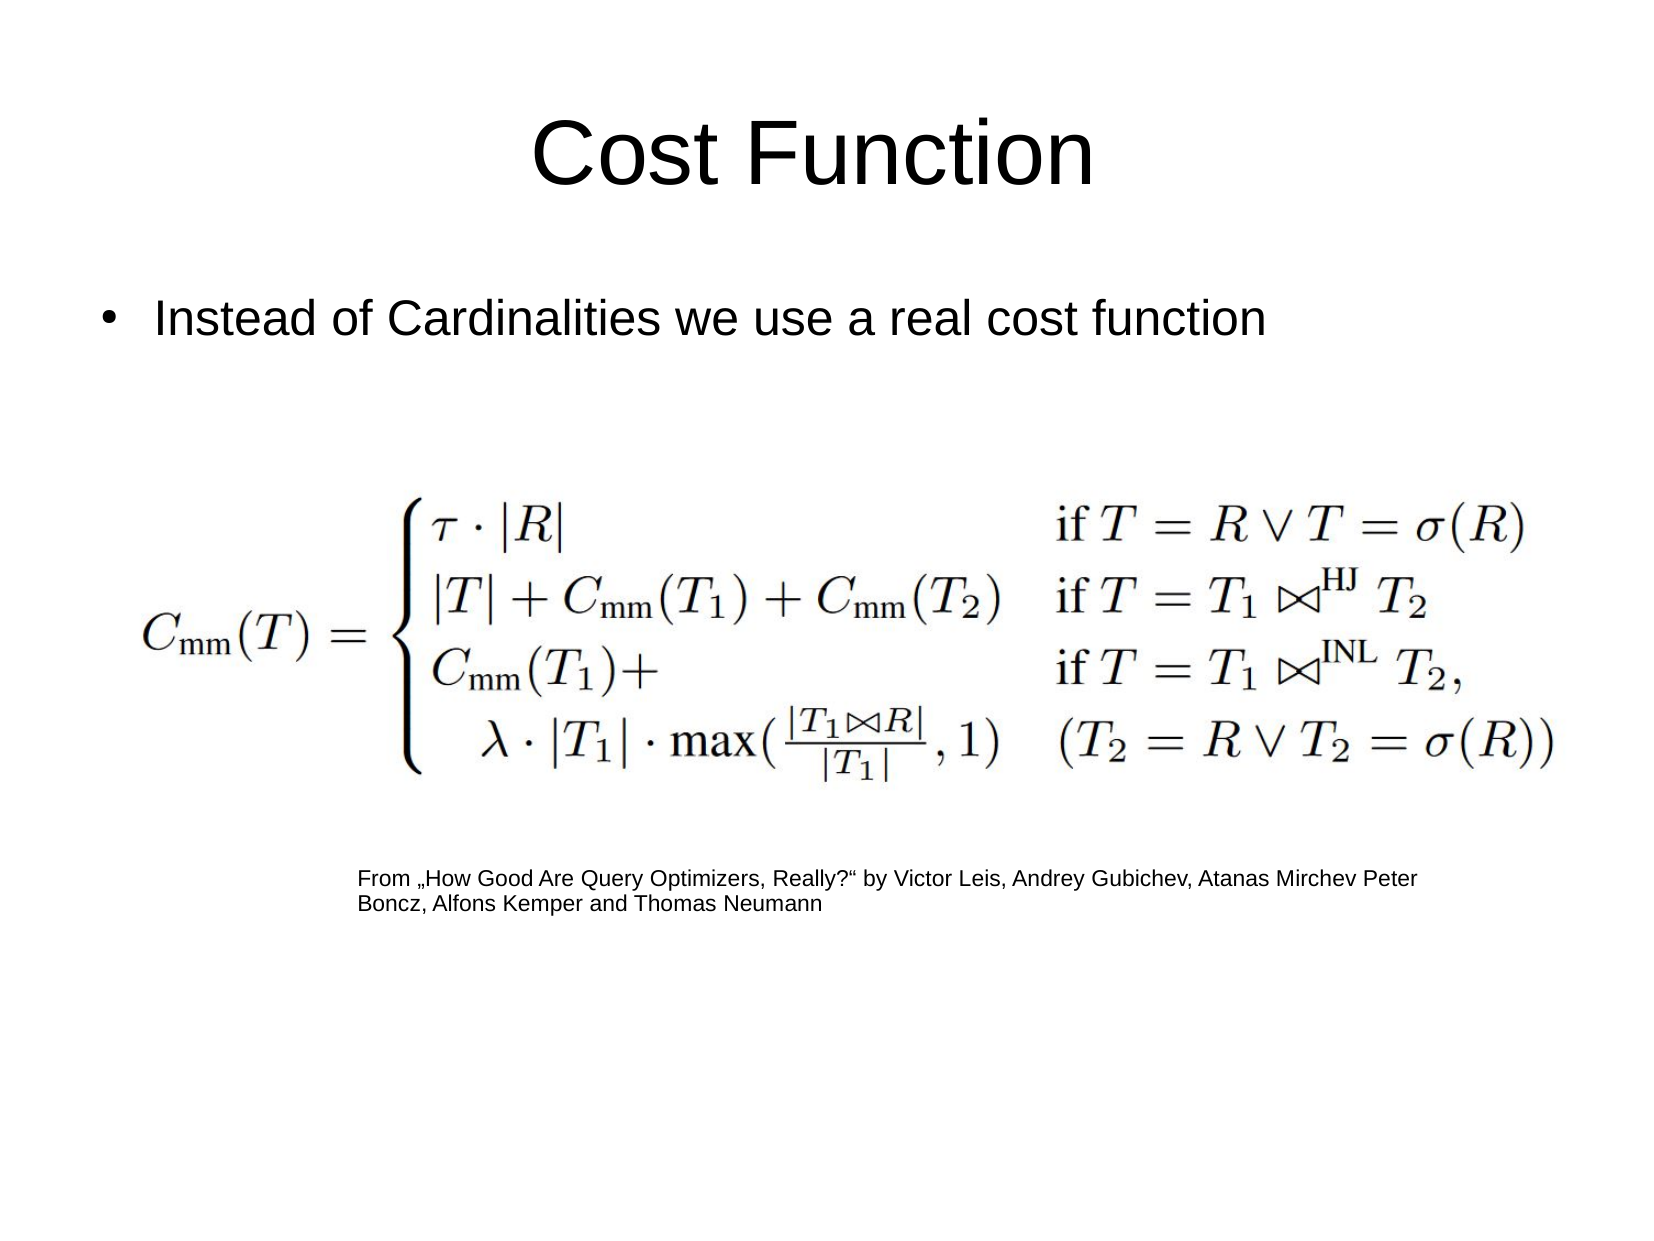

# Cost Function
Instead of Cardinalities we use a real cost function
From „How Good Are Query Optimizers, Really?“ by Victor Leis, Andrey Gubichev, Atanas Mirchev Peter Boncz, Alfons Kemper and Thomas Neumann